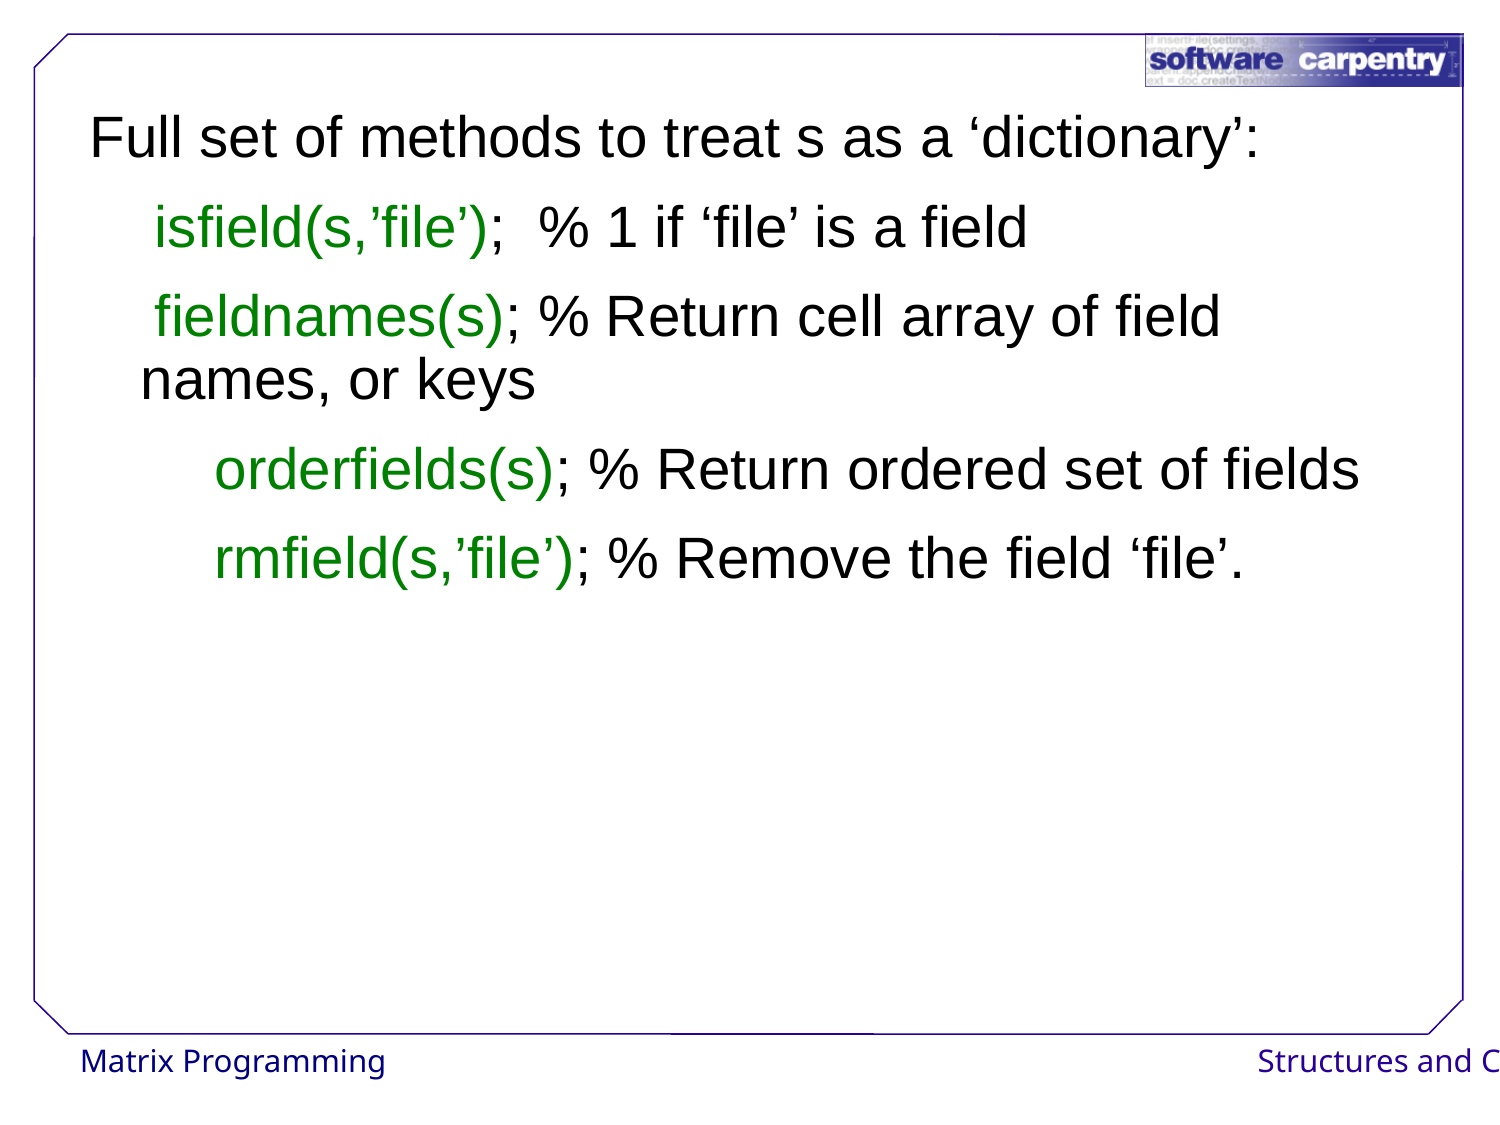

# Full set of methods to treat s as a ‘dictionary’:
 isfield(s,’file’); % 1 if ‘file’ is a field
 fieldnames(s); % Return cell array of field names, or keys
	orderfields(s); % Return ordered set of fields
	rmfield(s,’file’); % Remove the field ‘file’.